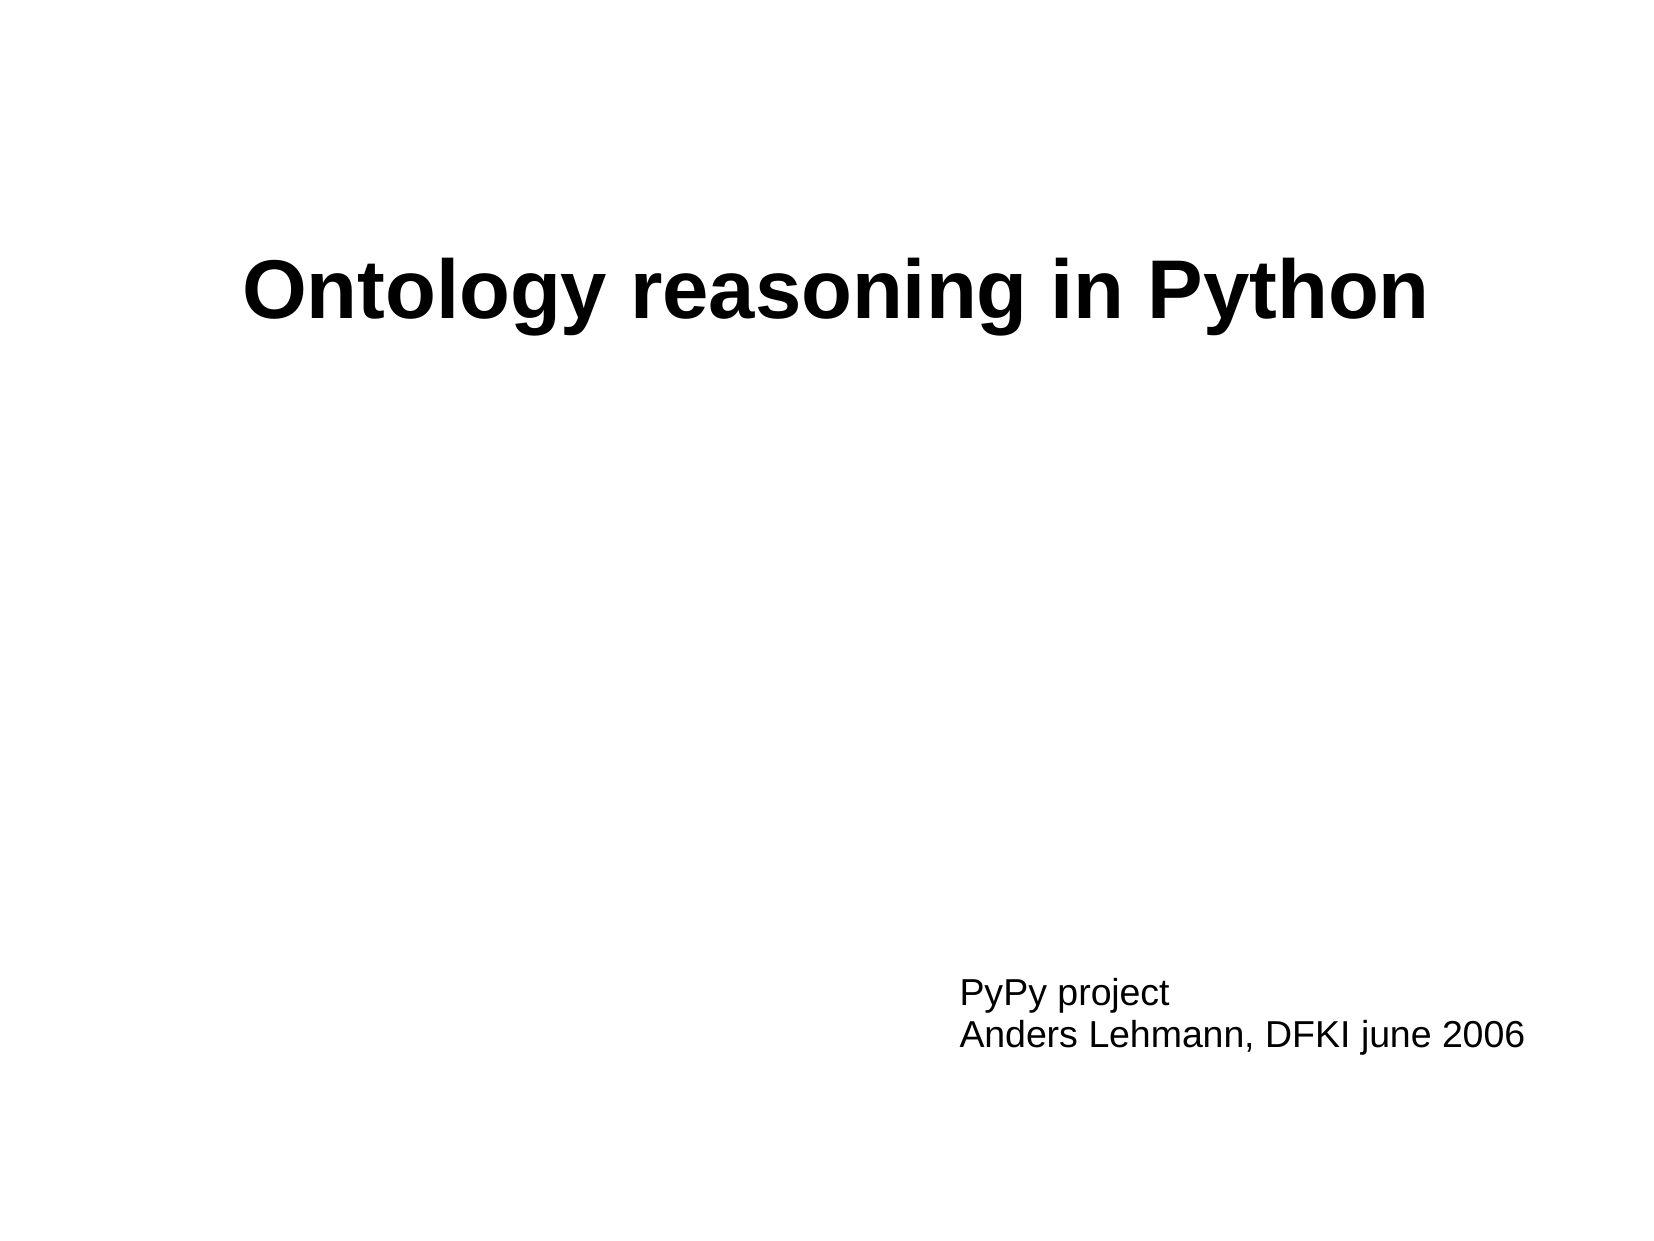

Ontology reasoning in Python
PyPy project
Anders Lehmann, DFKI june 2006